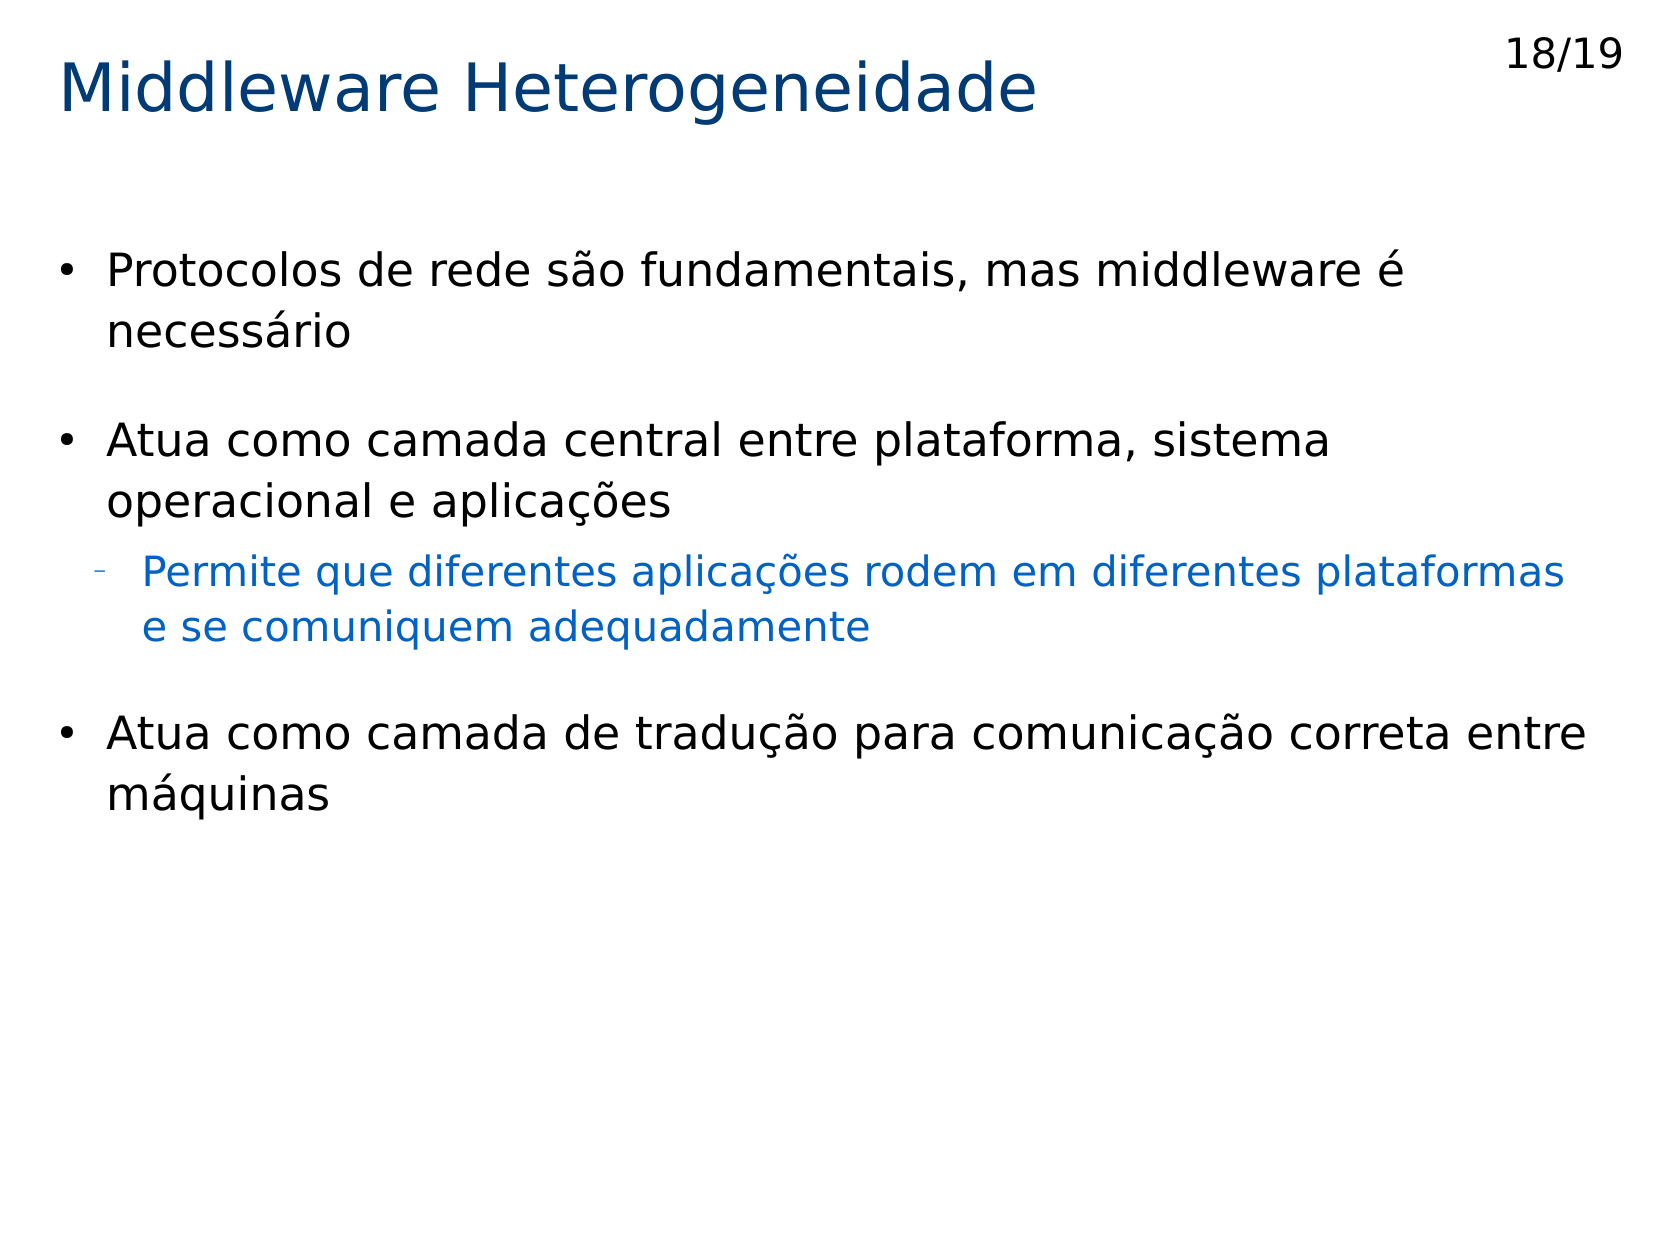

# Middleware Heterogeneidade
18
Protocolos de rede são fundamentais, mas middleware é necessário
Atua como camada central entre plataforma, sistema operacional e aplicações
Permite que diferentes aplicações rodem em diferentes plataformas e se comuniquem adequadamente
Atua como camada de tradução para comunicação correta entre máquinas